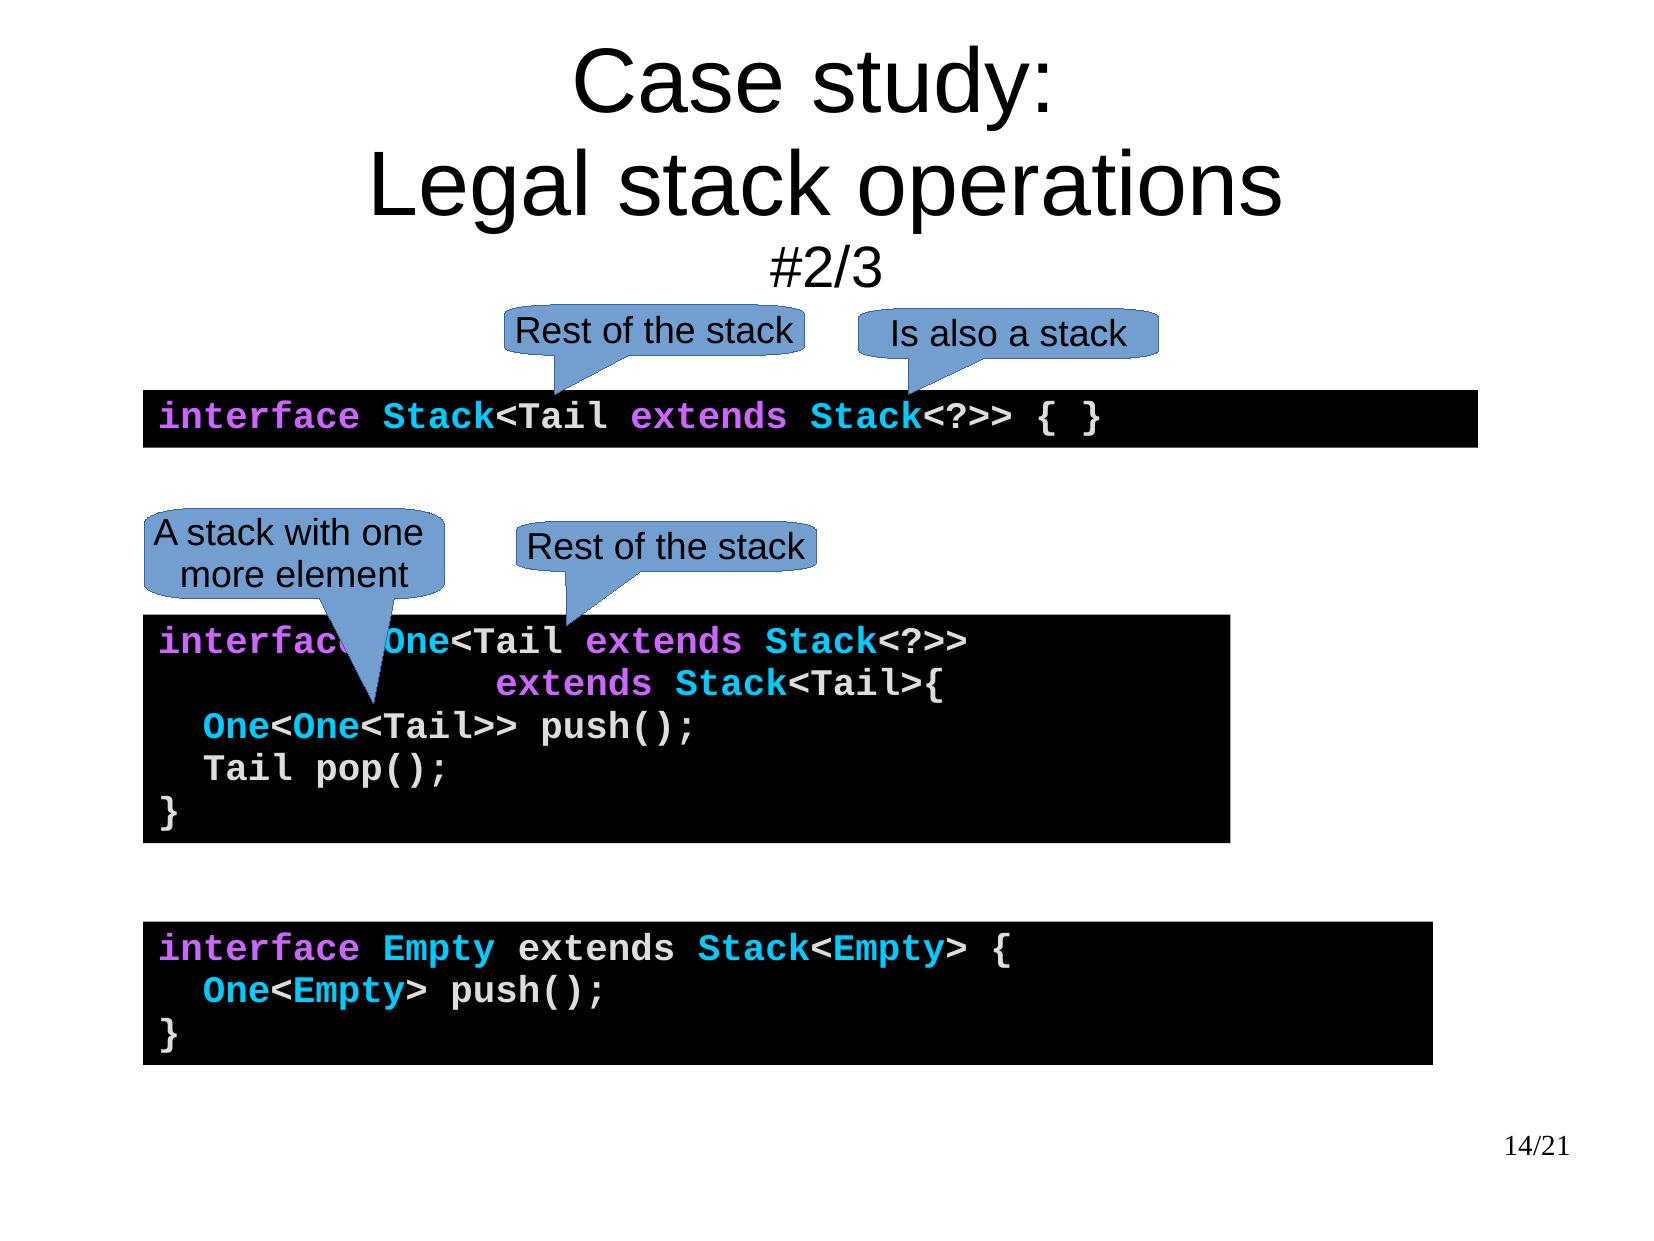

# Case study: Legal stack operations #2/3
Rest of the stack
Is also a stack
interface Stack<Tail extends Stack<?>> { }
A stack with one
more element
Rest of the stack
interface One<Tail extends Stack<?>>
 extends Stack<Tail>{
 One<One<Tail>> push();
 Tail pop();
}
interface Empty extends Stack<Empty> {
 One<Empty> push();
}
14